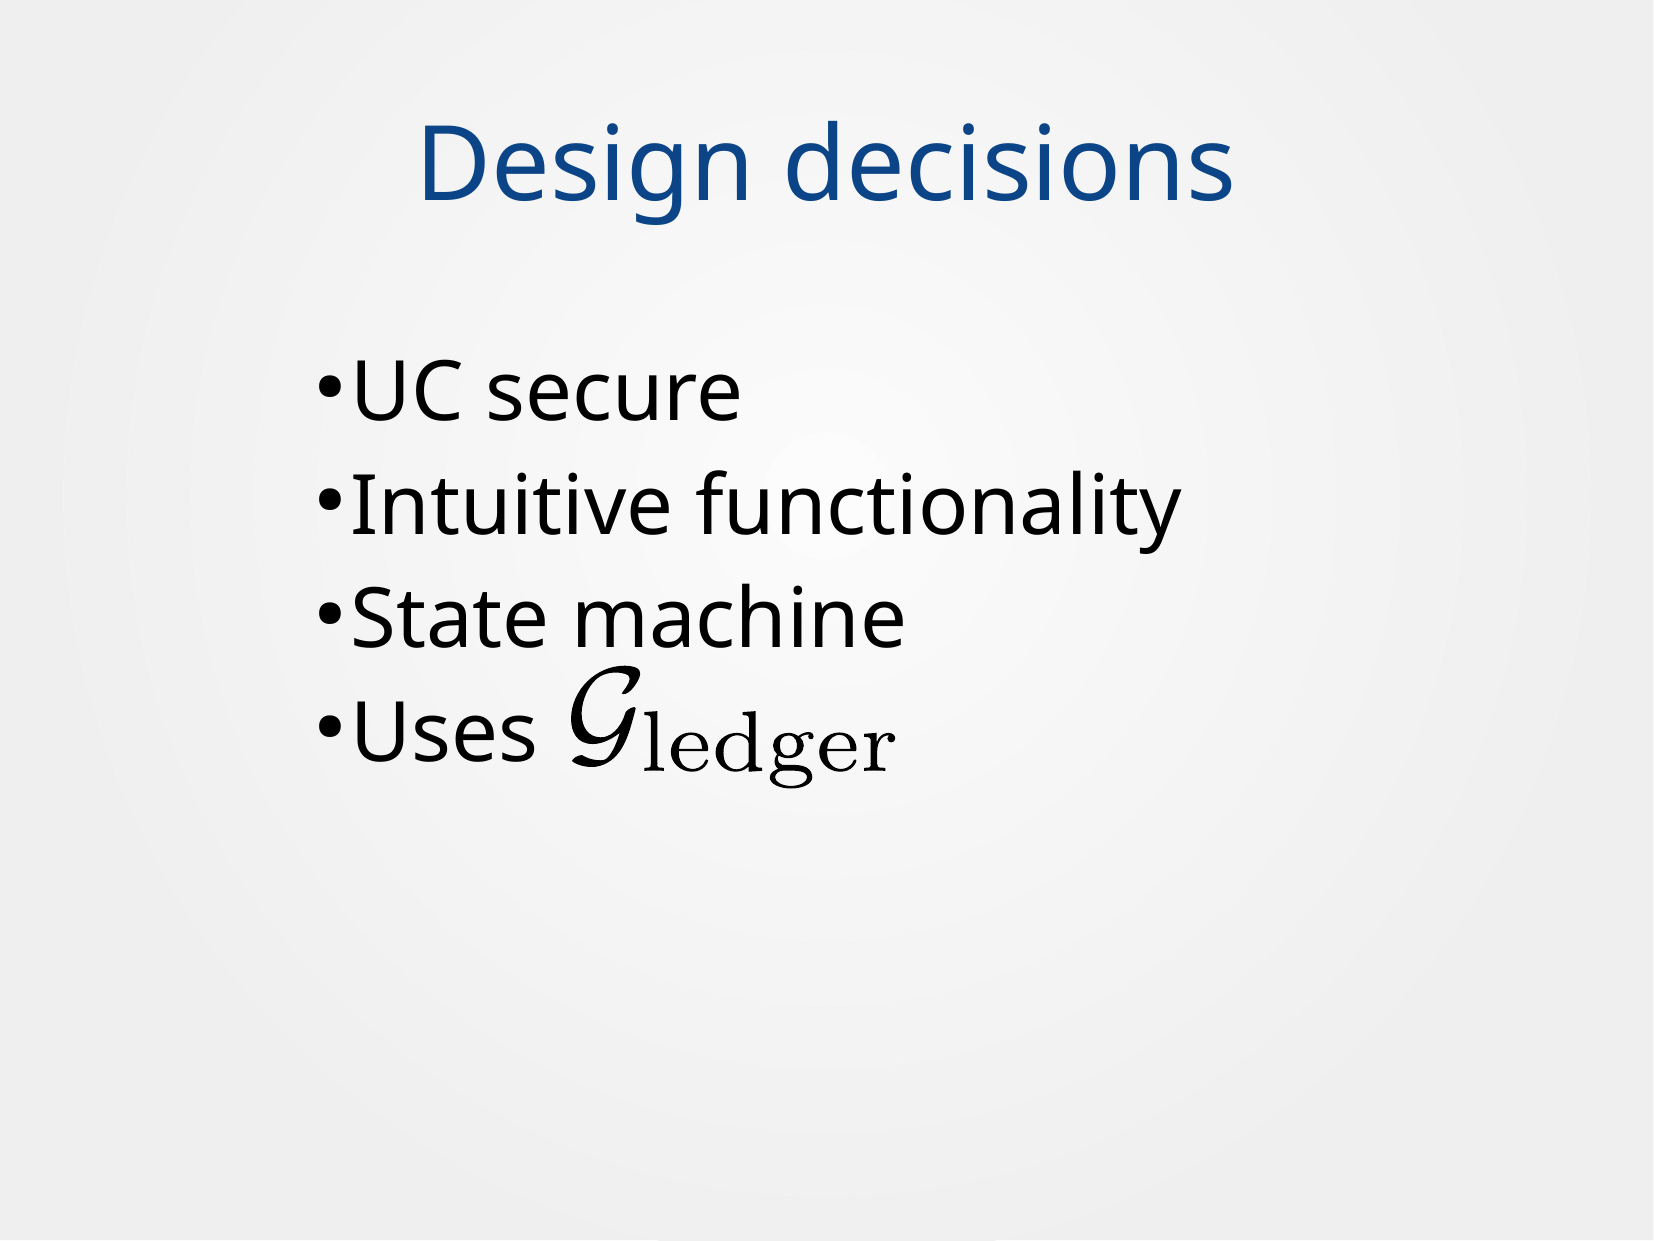

Design decisions
# UC secure
Intuitive functionality
State machine
Uses